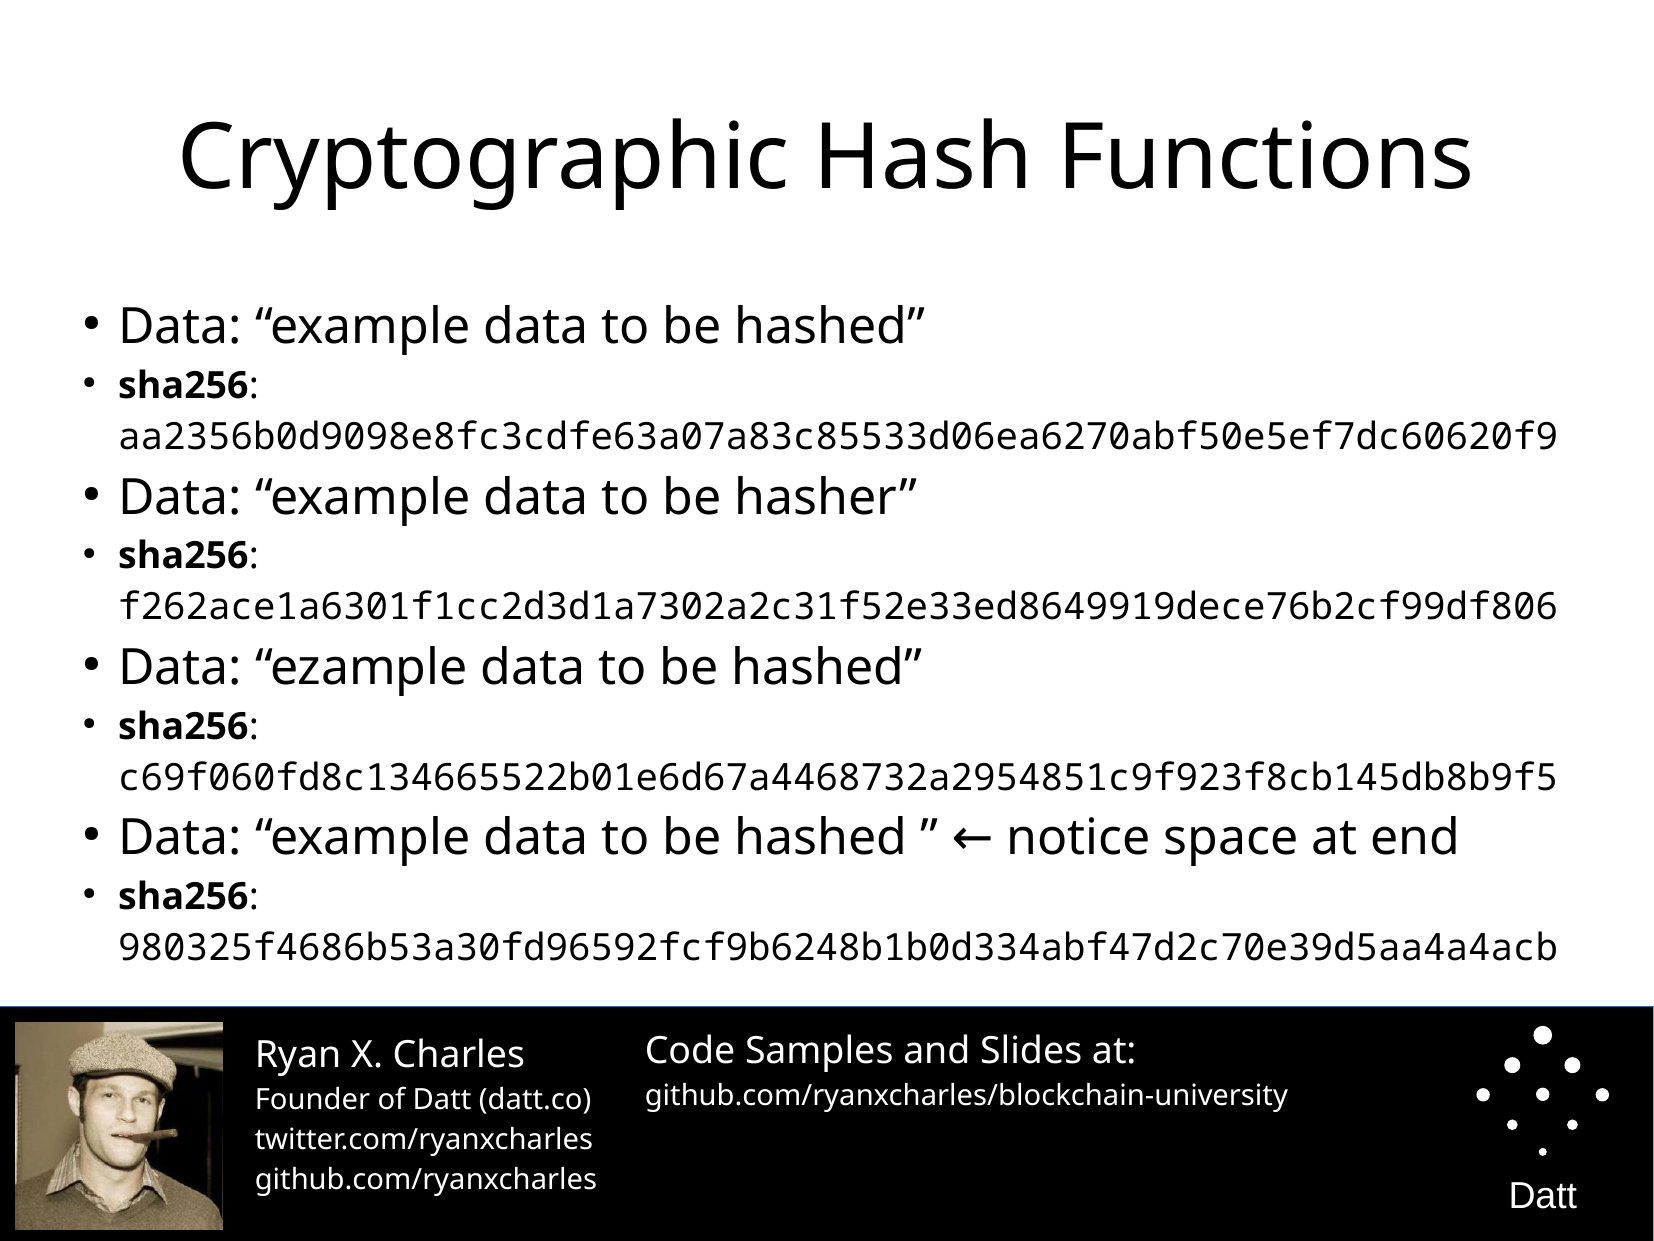

# Cryptographic Hash Functions
Data: “example data to be hashed”
sha256: aa2356b0d9098e8fc3cdfe63a07a83c85533d06ea6270abf50e5ef7dc60620f9
Data: “example data to be hasher”
sha256: f262ace1a6301f1cc2d3d1a7302a2c31f52e33ed8649919dece76b2cf99df806
Data: “ezample data to be hashed”
sha256: c69f060fd8c134665522b01e6d67a4468732a2954851c9f923f8cb145db8b9f5
Data: “example data to be hashed ” ← notice space at end
sha256: 980325f4686b53a30fd96592fcf9b6248b1b0d334abf47d2c70e39d5aa4a4acb
Code Samples and Slides at:
github.com/ryanxcharles/blockchain-university
Ryan X. Charles
Founder of Datt (datt.co)
twitter.com/ryanxcharles
github.com/ryanxcharles
Datt